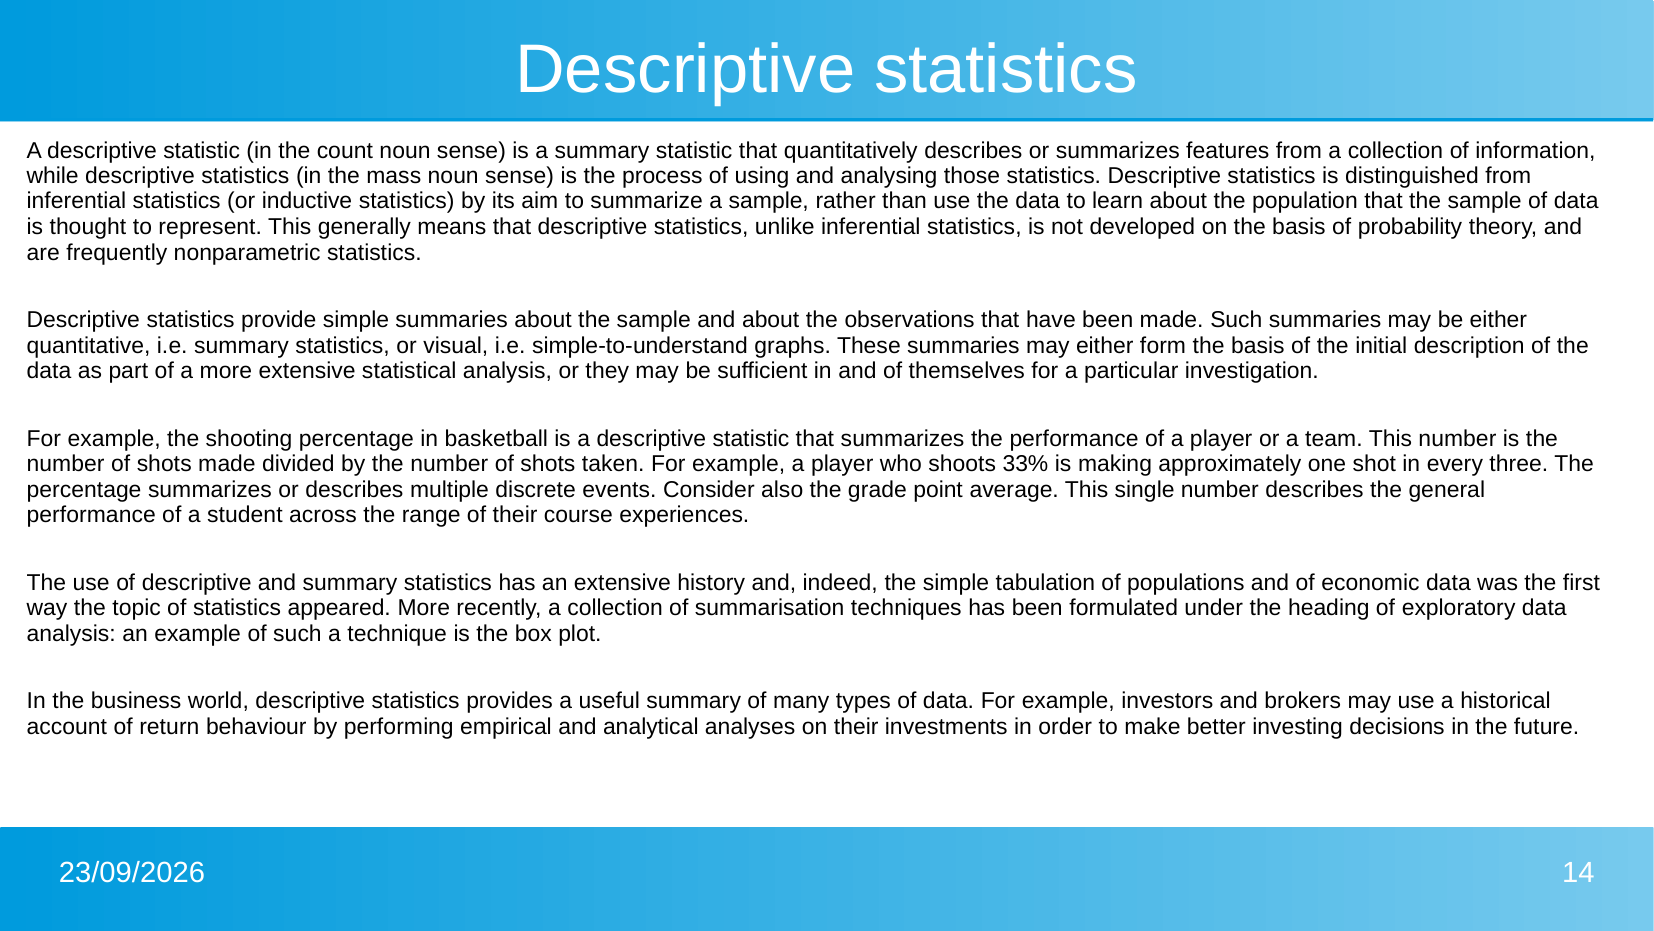

# Descriptive statistics
A descriptive statistic (in the count noun sense) is a summary statistic that quantitatively describes or summarizes features from a collection of information, while descriptive statistics (in the mass noun sense) is the process of using and analysing those statistics. Descriptive statistics is distinguished from inferential statistics (or inductive statistics) by its aim to summarize a sample, rather than use the data to learn about the population that the sample of data is thought to represent. This generally means that descriptive statistics, unlike inferential statistics, is not developed on the basis of probability theory, and are frequently nonparametric statistics.
Descriptive statistics provide simple summaries about the sample and about the observations that have been made. Such summaries may be either quantitative, i.e. summary statistics, or visual, i.e. simple-to-understand graphs. These summaries may either form the basis of the initial description of the data as part of a more extensive statistical analysis, or they may be sufficient in and of themselves for a particular investigation.
For example, the shooting percentage in basketball is a descriptive statistic that summarizes the performance of a player or a team. This number is the number of shots made divided by the number of shots taken. For example, a player who shoots 33% is making approximately one shot in every three. The percentage summarizes or describes multiple discrete events. Consider also the grade point average. This single number describes the general performance of a student across the range of their course experiences.
The use of descriptive and summary statistics has an extensive history and, indeed, the simple tabulation of populations and of economic data was the first way the topic of statistics appeared. More recently, a collection of summarisation techniques has been formulated under the heading of exploratory data analysis: an example of such a technique is the box plot.
In the business world, descriptive statistics provides a useful summary of many types of data. For example, investors and brokers may use a historical account of return behaviour by performing empirical and analytical analyses on their investments in order to make better investing decisions in the future.
14